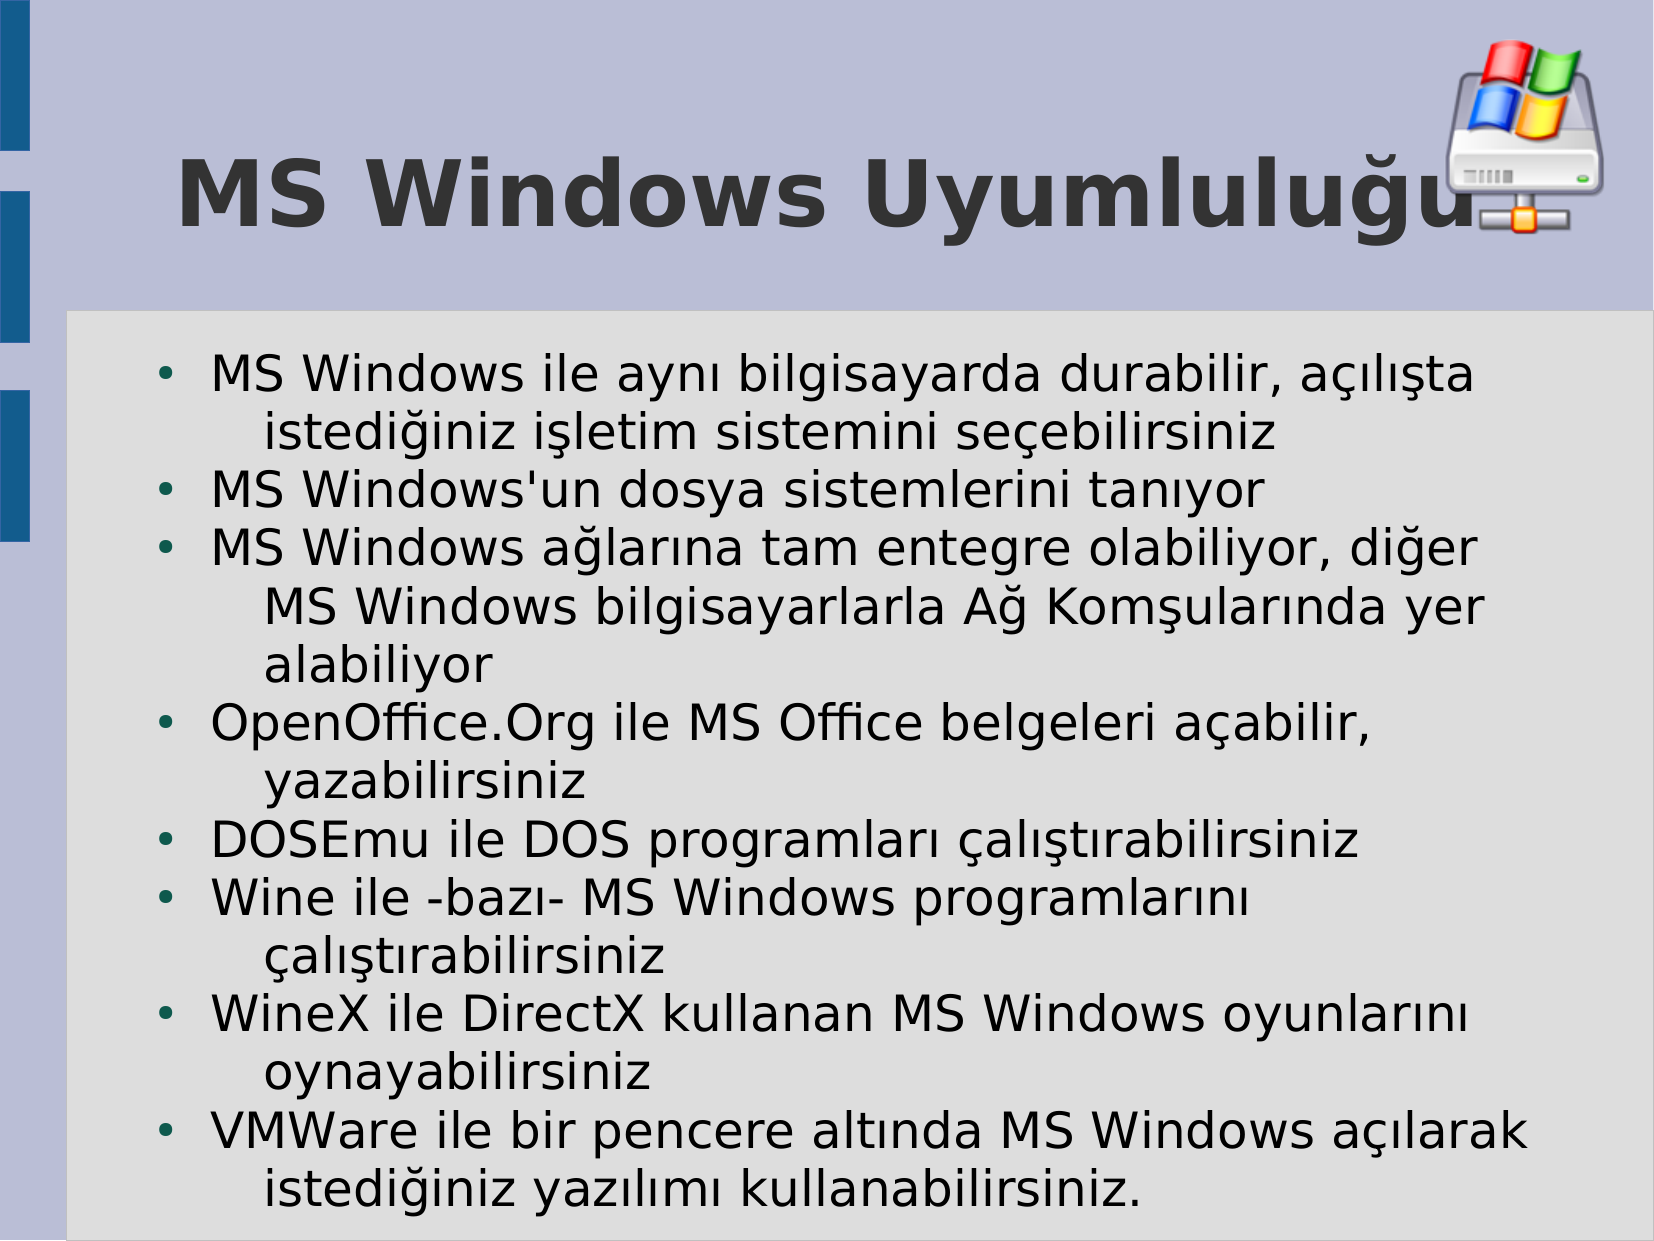

# MS Windows Uyumluluğu
MS Windows ile aynı bilgisayarda durabilir, açılışta istediğiniz işletim sistemini seçebilirsiniz
MS Windows'un dosya sistemlerini tanıyor
MS Windows ağlarına tam entegre olabiliyor, diğer MS Windows bilgisayarlarla Ağ Komşularında yer alabiliyor
OpenOffice.Org ile MS Office belgeleri açabilir, yazabilirsiniz
DOSEmu ile DOS programları çalıştırabilirsiniz
Wine ile -bazı- MS Windows programlarını çalıştırabilirsiniz
WineX ile DirectX kullanan MS Windows oyunlarını oynayabilirsiniz
VMWare ile bir pencere altında MS Windows açılarak istediğiniz yazılımı kullanabilirsiniz.